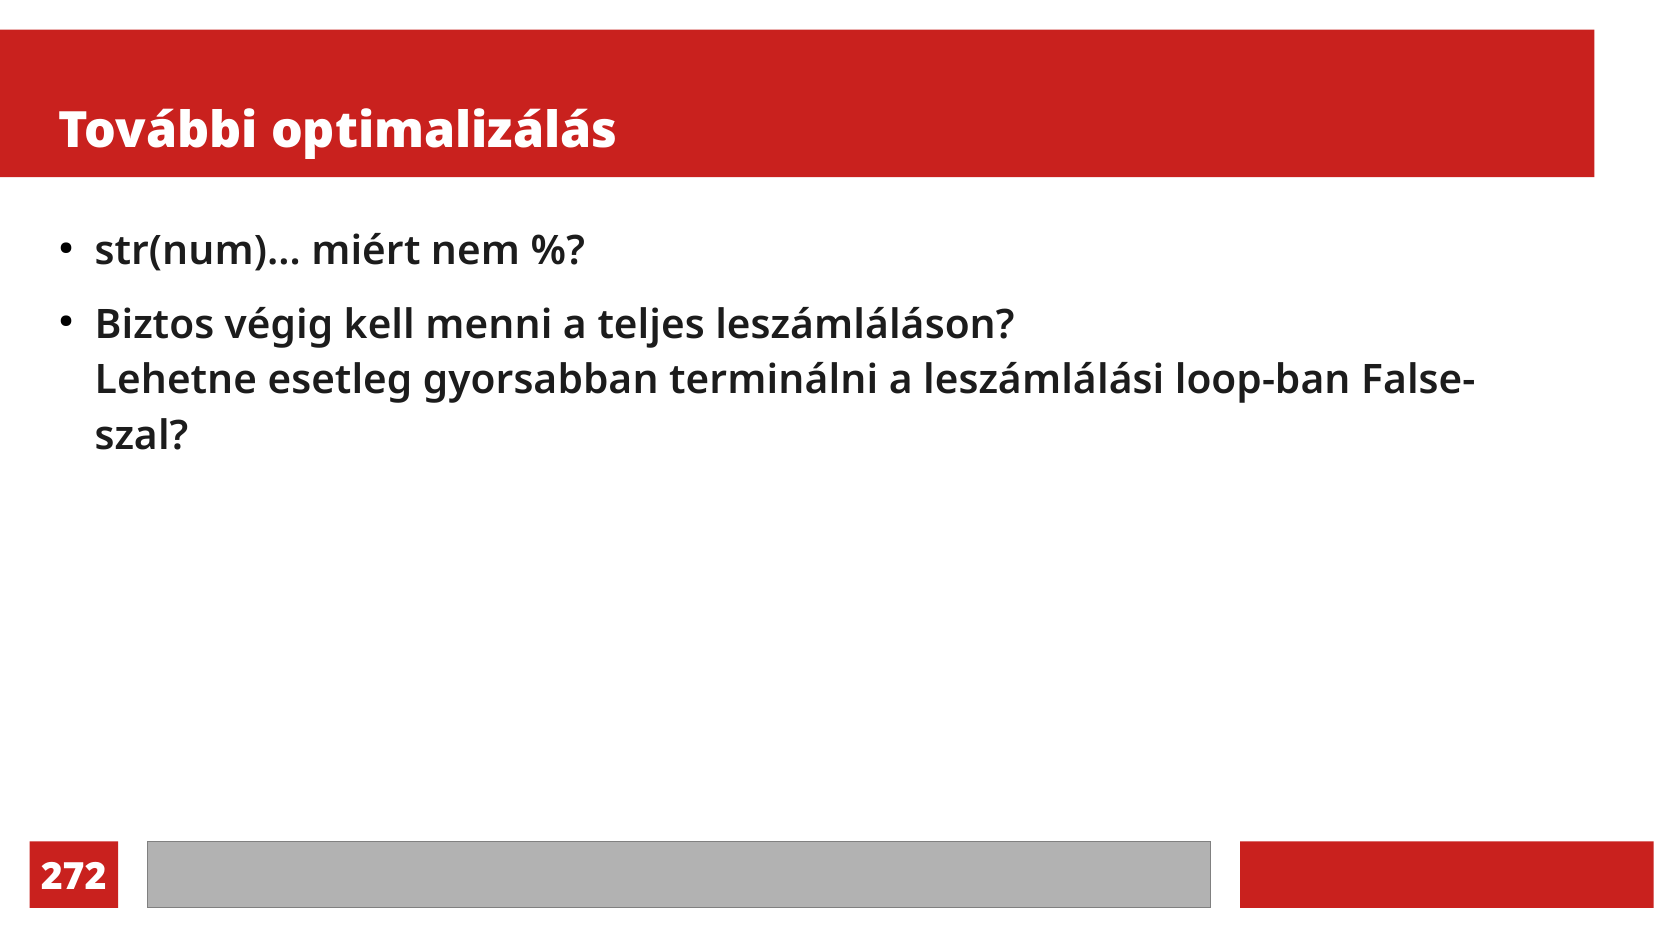

# További optimalizálás
str(num)… miért nem %?
Biztos végig kell menni a teljes leszámláláson?
Lehetne esetleg gyorsabban terminálni a leszámlálási loop-ban False-szal?
272